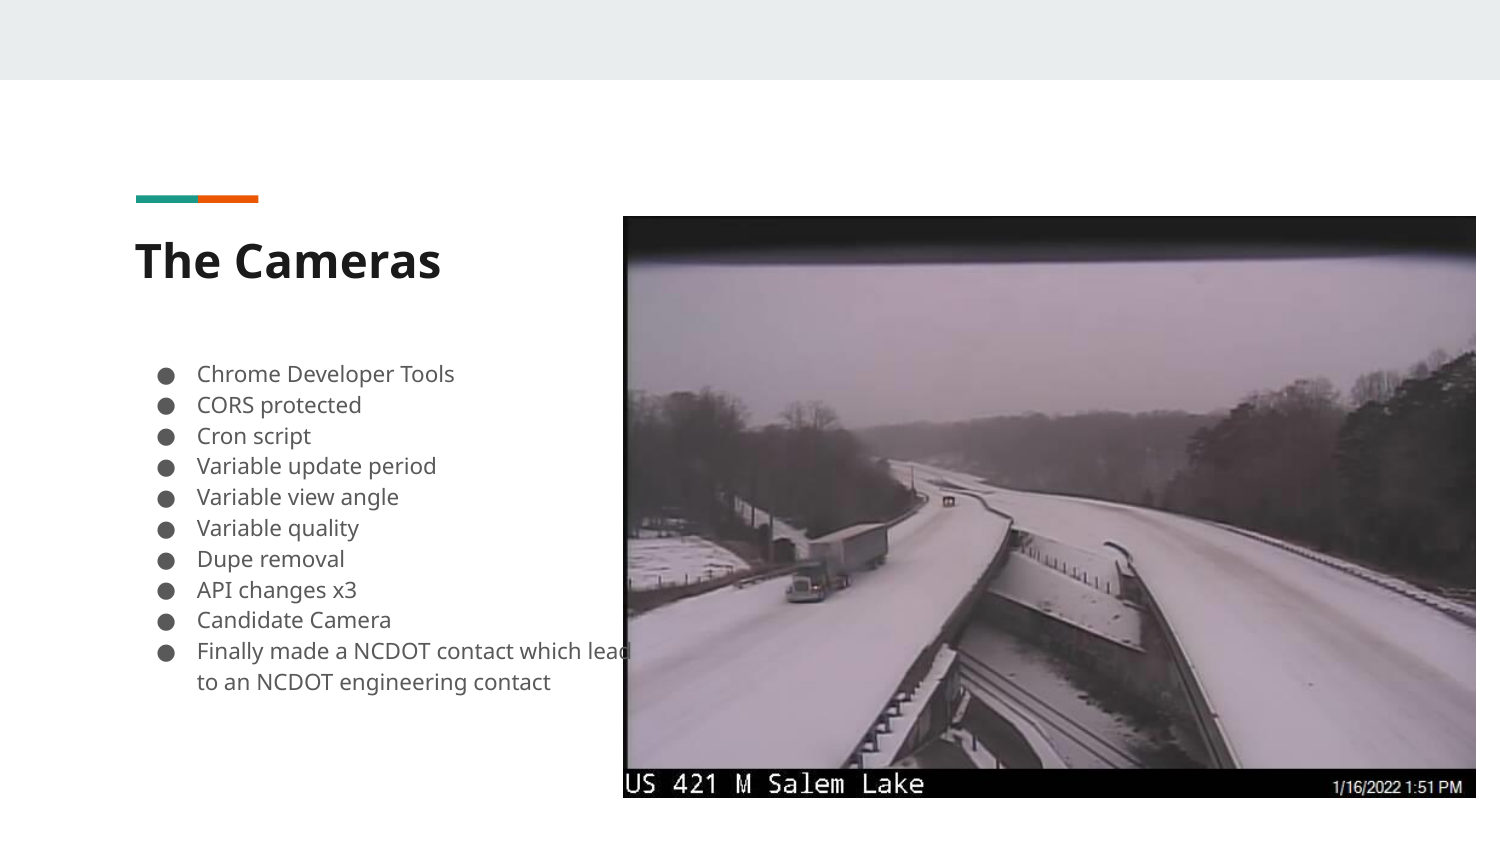

# The Cameras
Chrome Developer Tools
CORS protected
Cron script
Variable update period
Variable view angle
Variable quality
Dupe removal
API changes x3
Candidate Camera
Finally made a NCDOT contact which lead to an NCDOT engineering contact